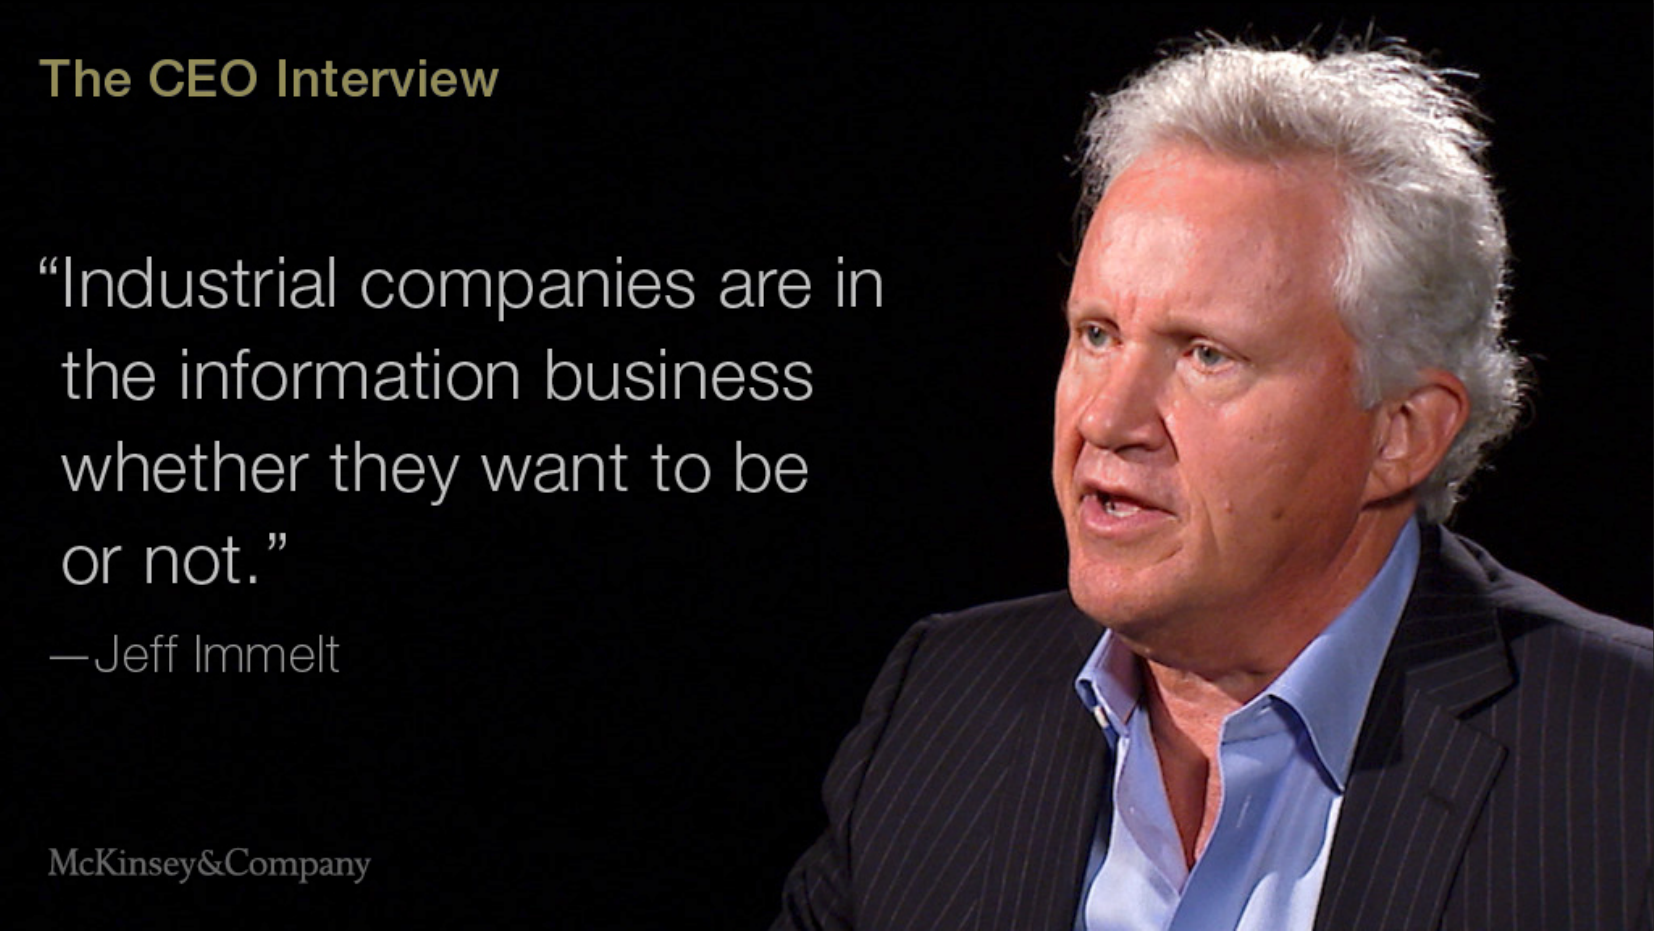

# GE is a Software Company
Software Product Management
© 2018 Dirk Riehle - Some Rights Reserved
6